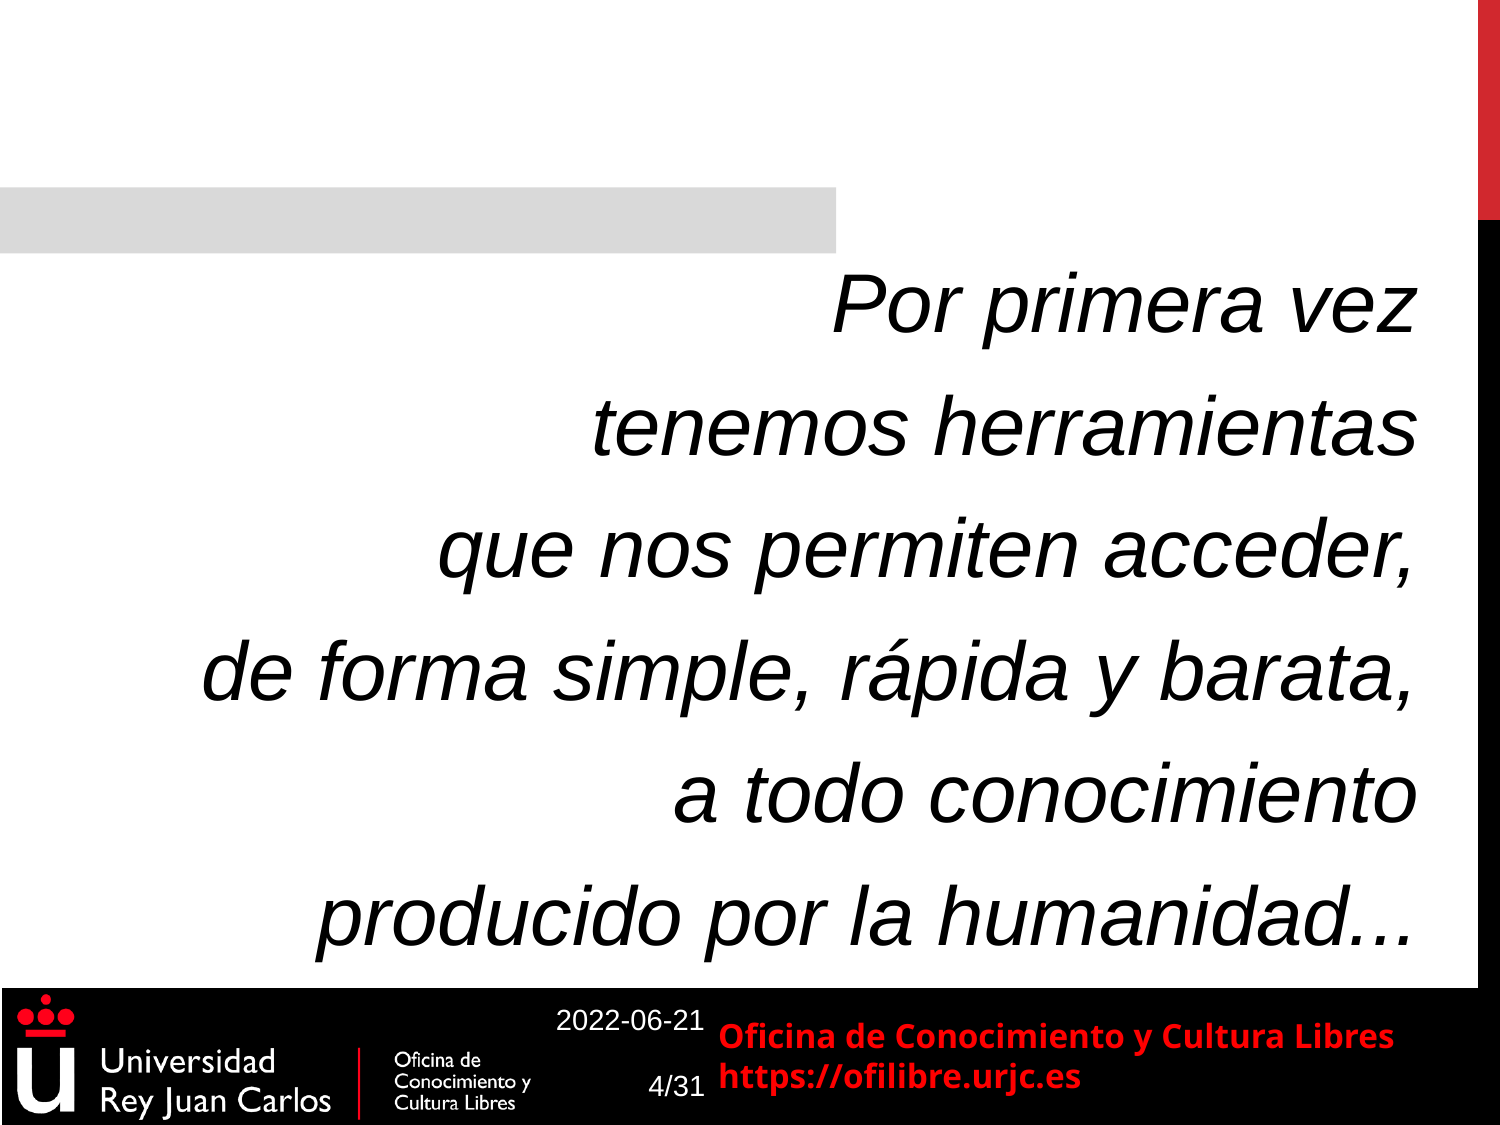

#
Por primera vez
tenemos herramientas
que nos permiten acceder,
de forma simple, rápida y barata,
a todo conocimiento
 producido por la humanidad...